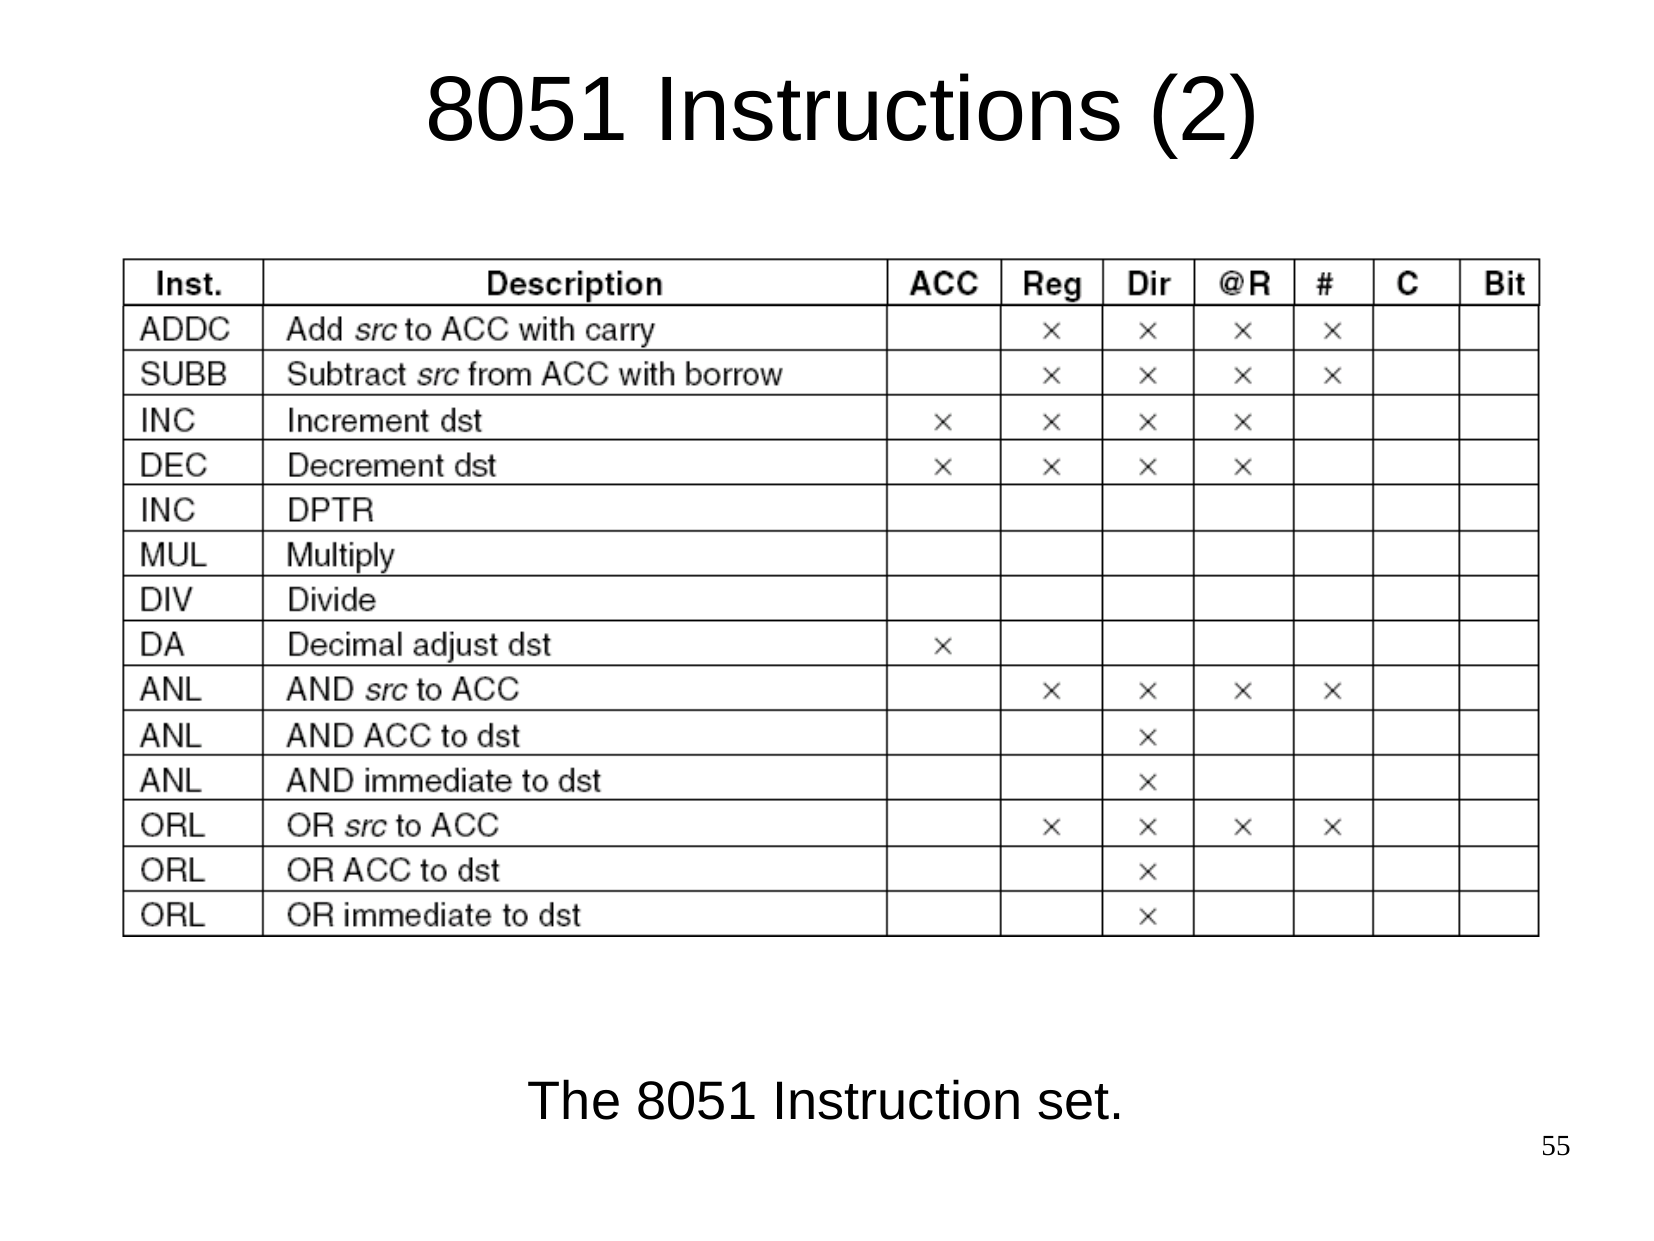

# 8051 Instructions (2)
The 8051 Instruction set.
55